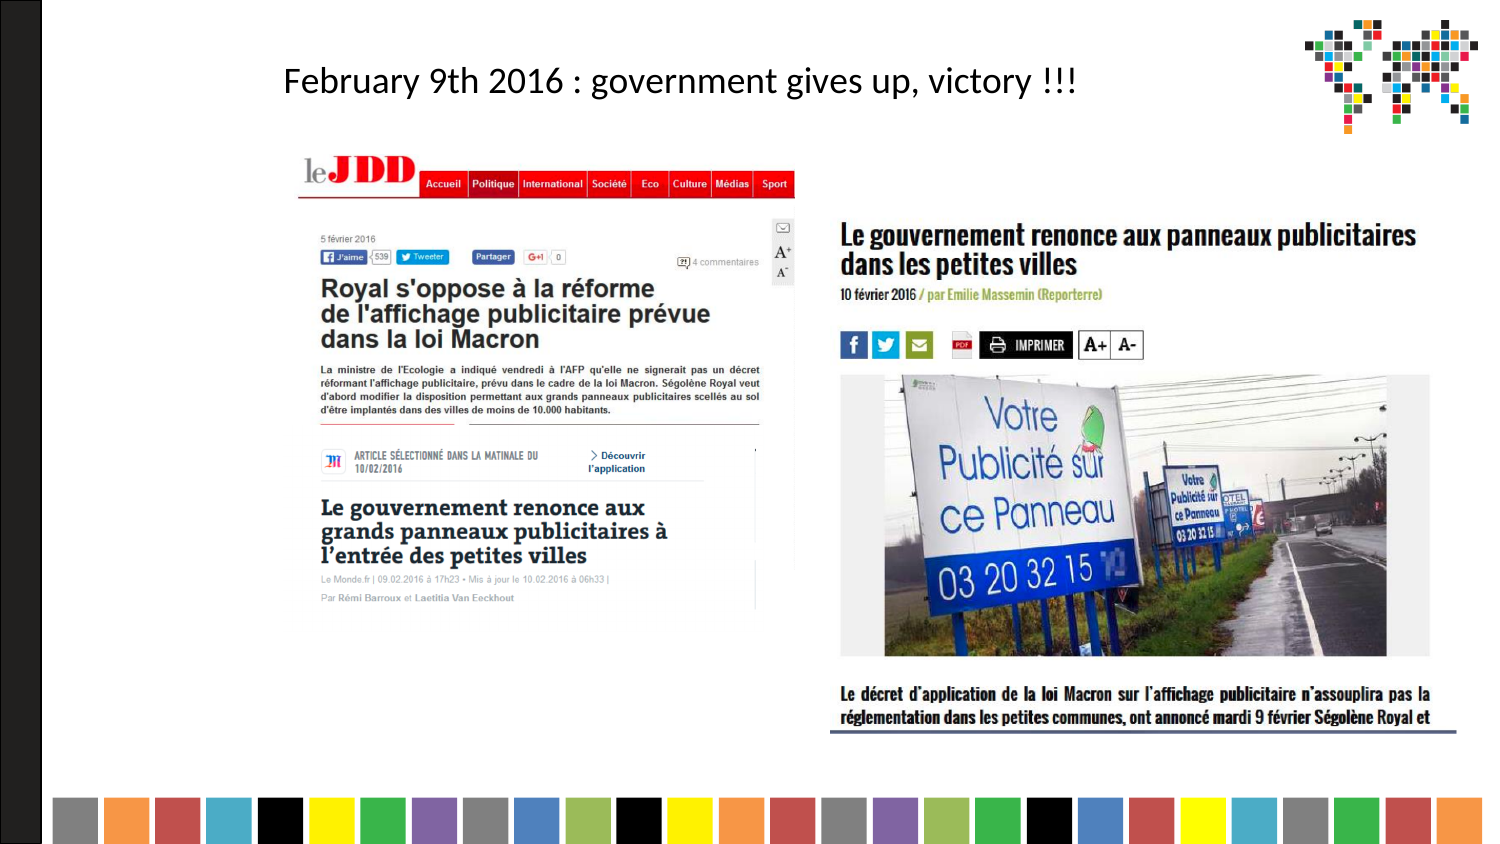

February 9th 2016 : government gives up, victory !!!